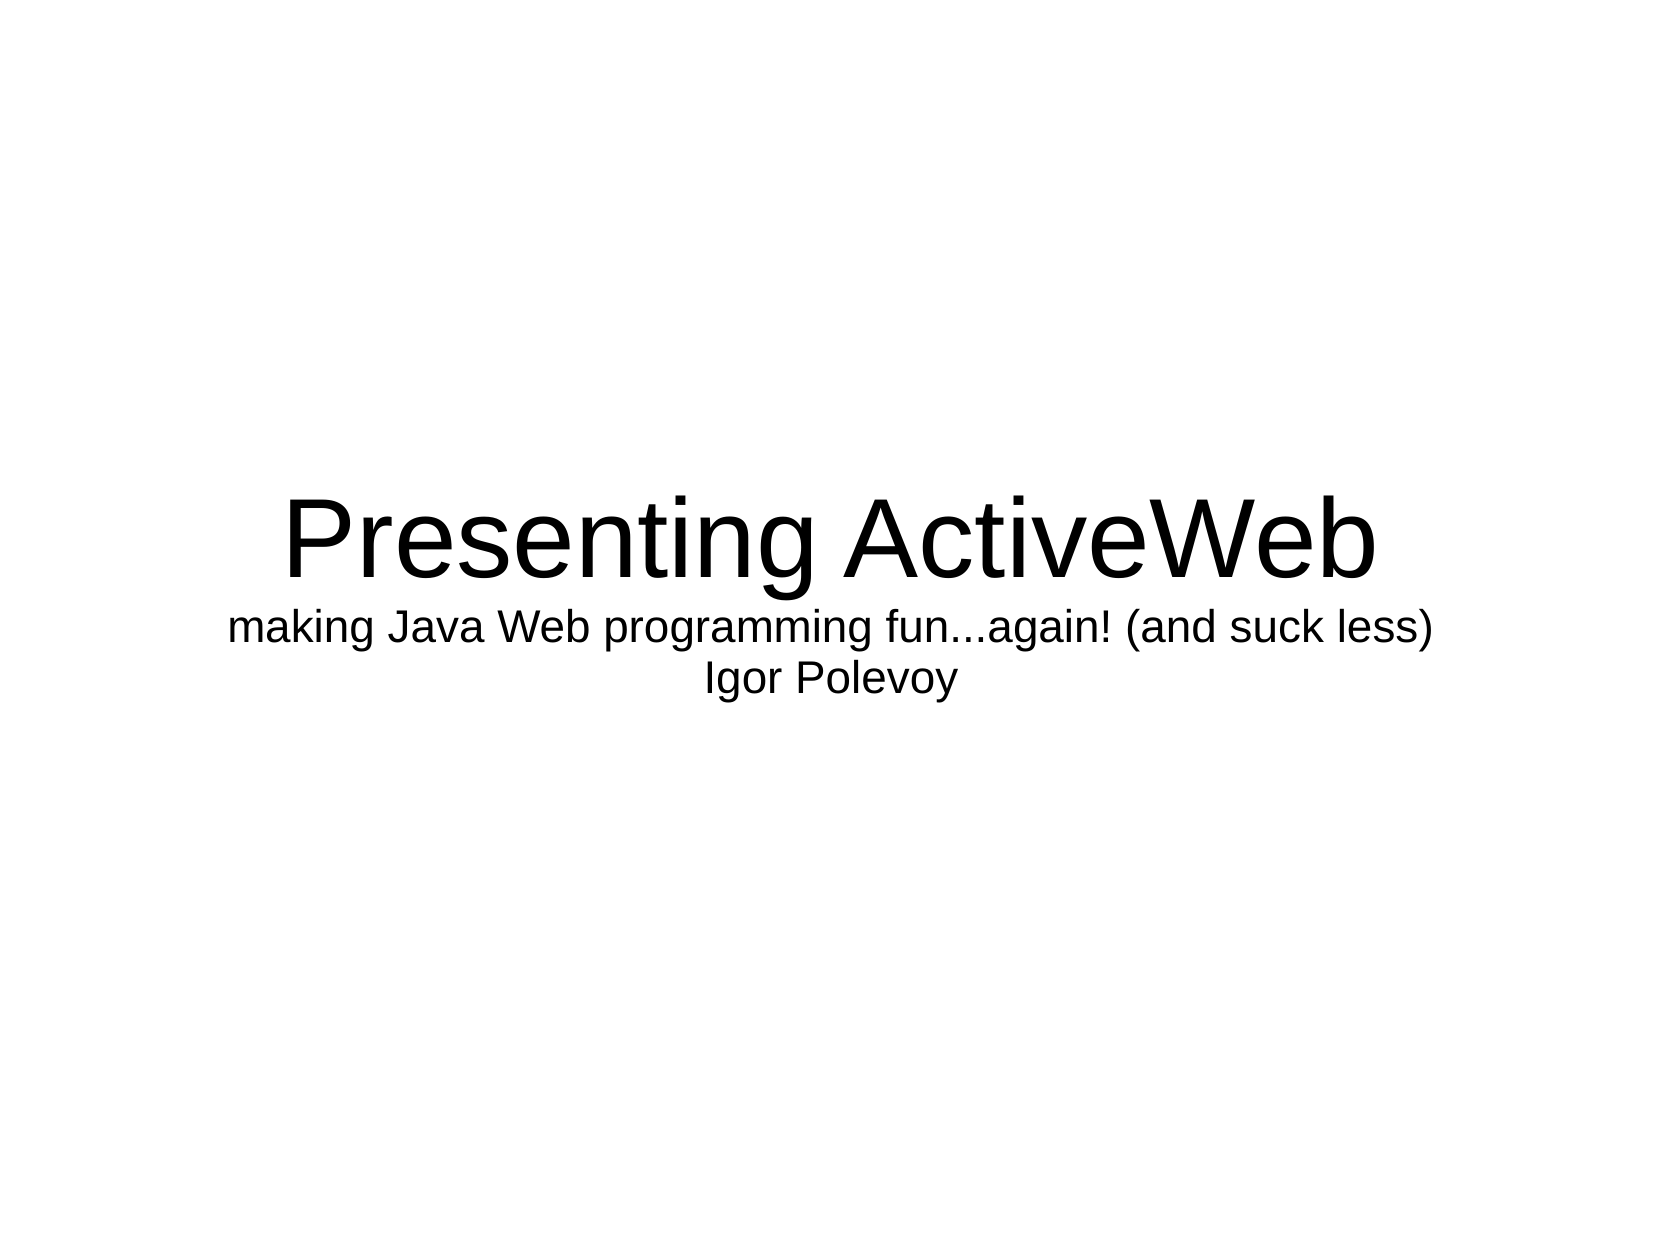

# Presenting ActiveWeb
making Java Web programming fun...again! (and suck less)
Igor Polevoy